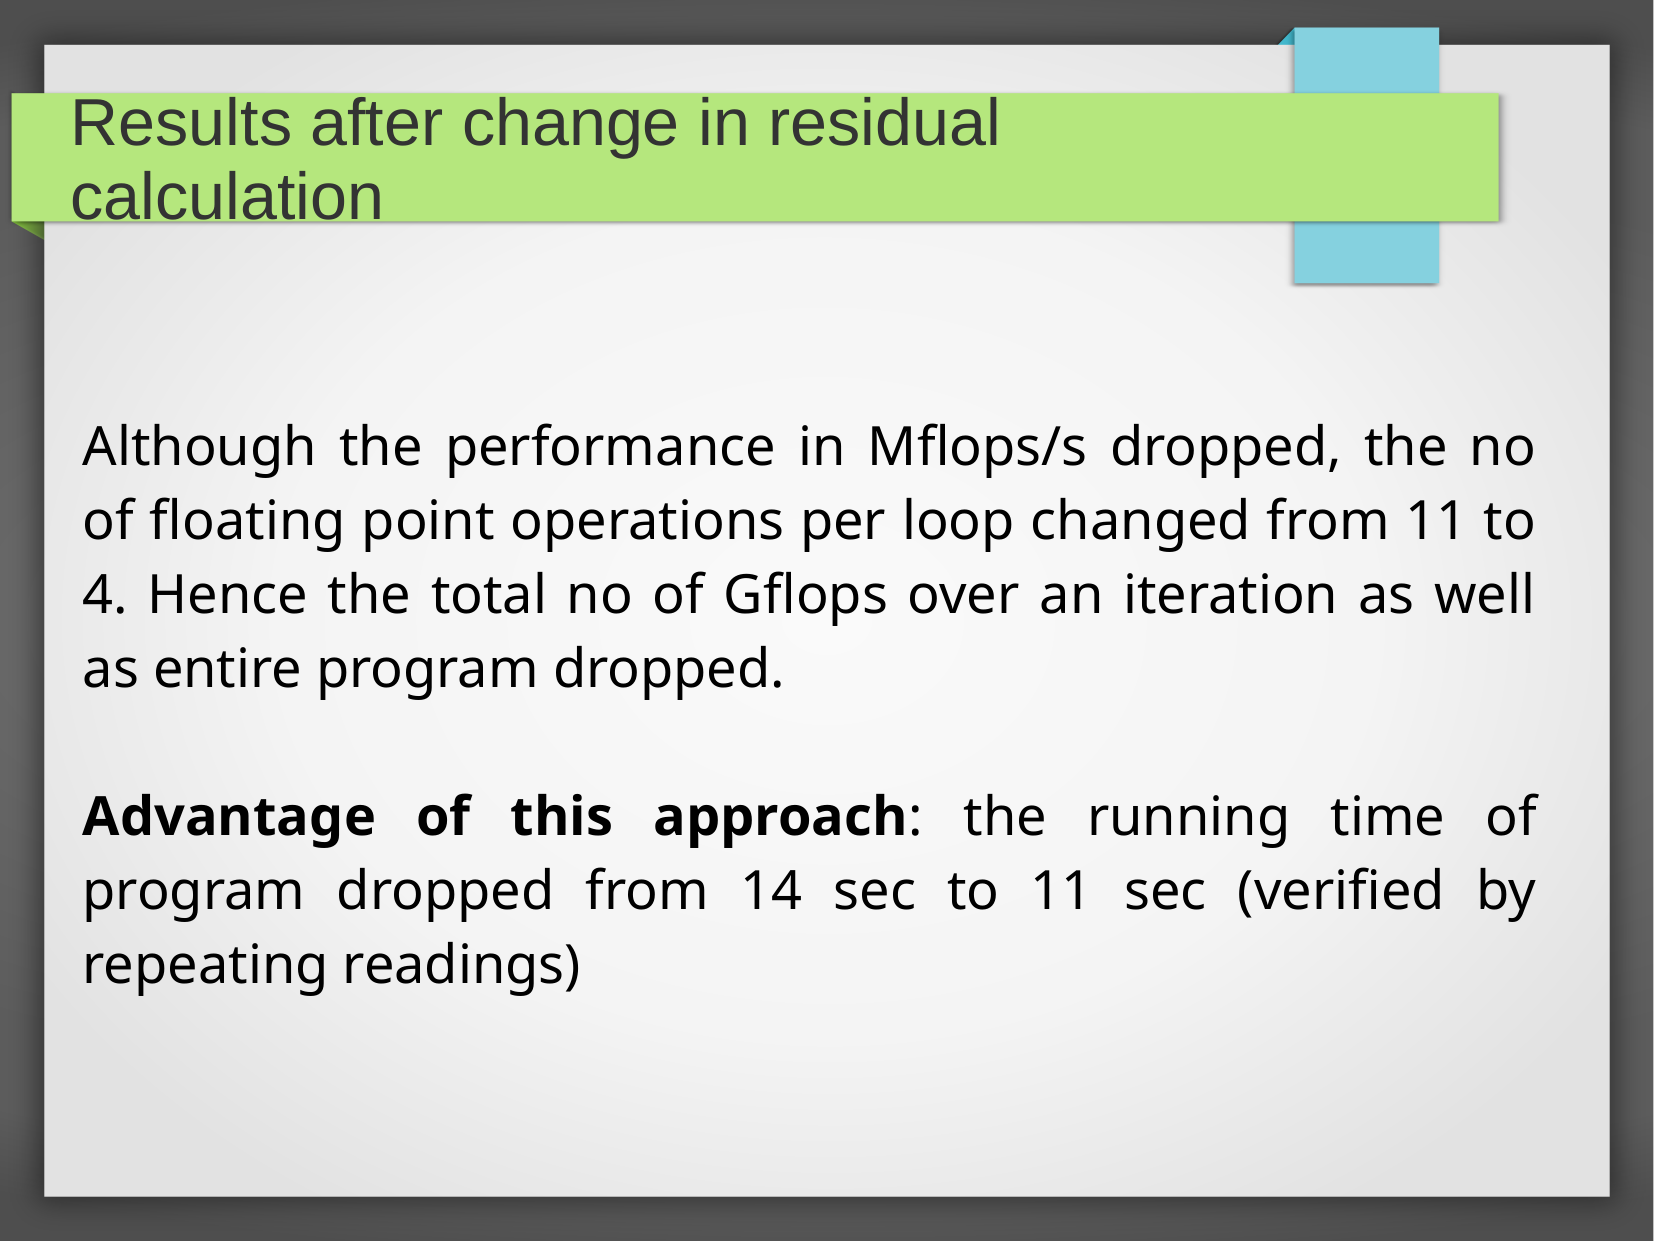

# Results after change in residual calculation
Although the performance in Mflops/s dropped, the no of floating point operations per loop changed from 11 to 4. Hence the total no of Gflops over an iteration as well as entire program dropped.
Advantage of this approach: the running time of program dropped from 14 sec to 11 sec (verified by repeating readings)